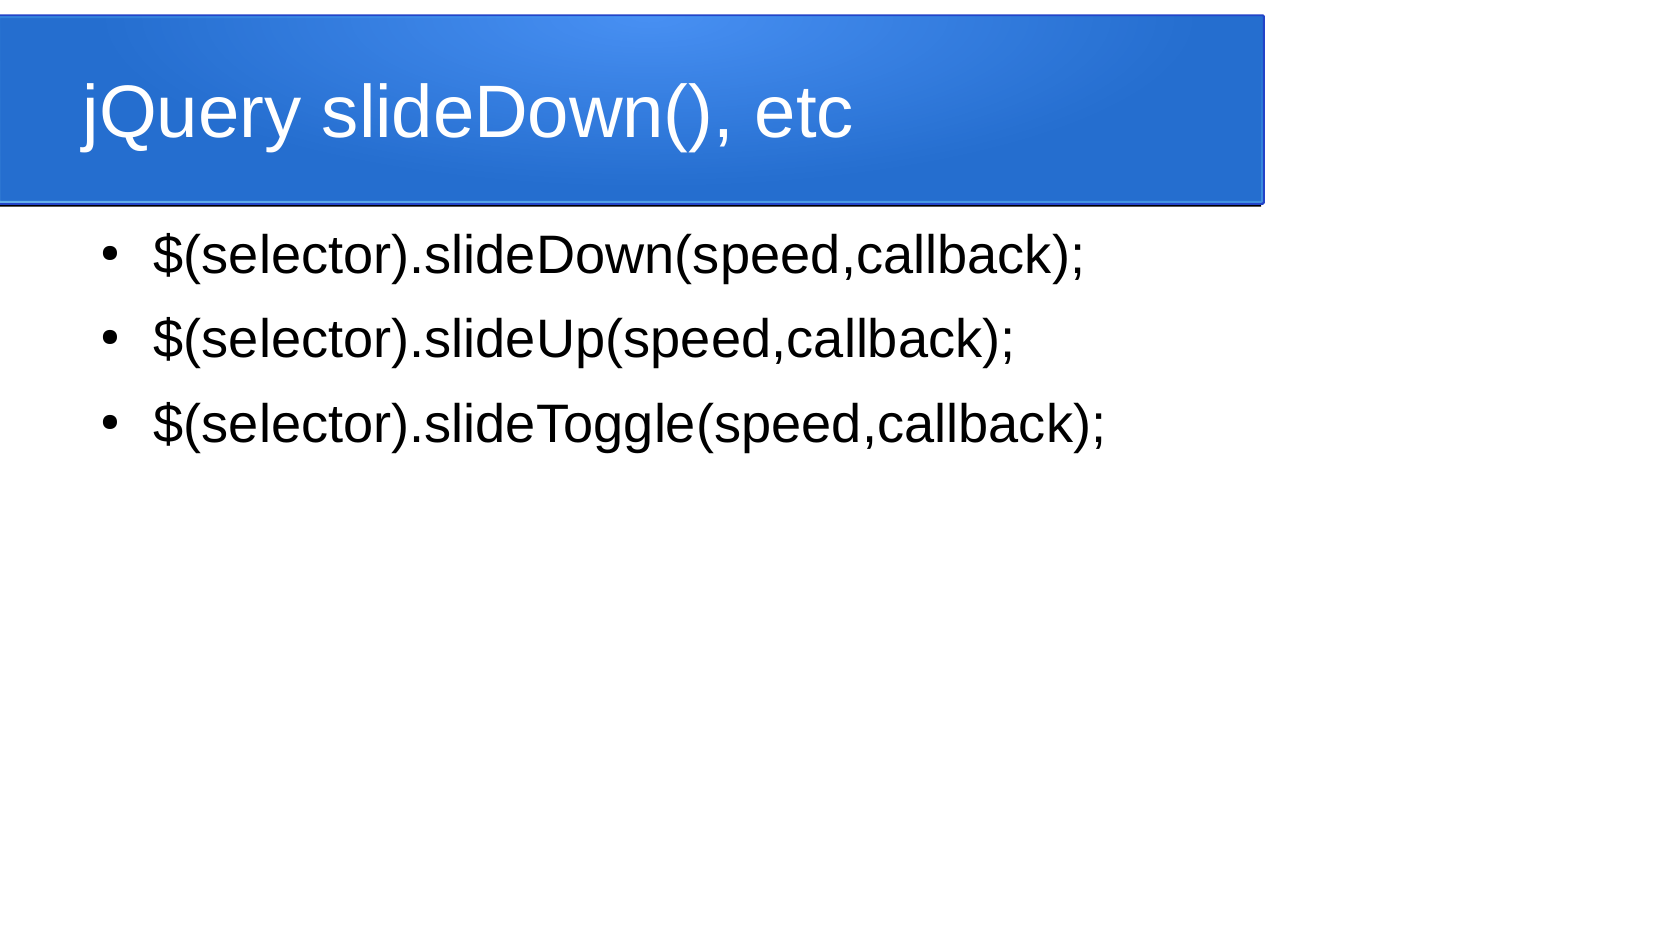

# jQuery slideDown(), etc
$(selector).slideDown(speed,callback);
$(selector).slideUp(speed,callback);
$(selector).slideToggle(speed,callback);